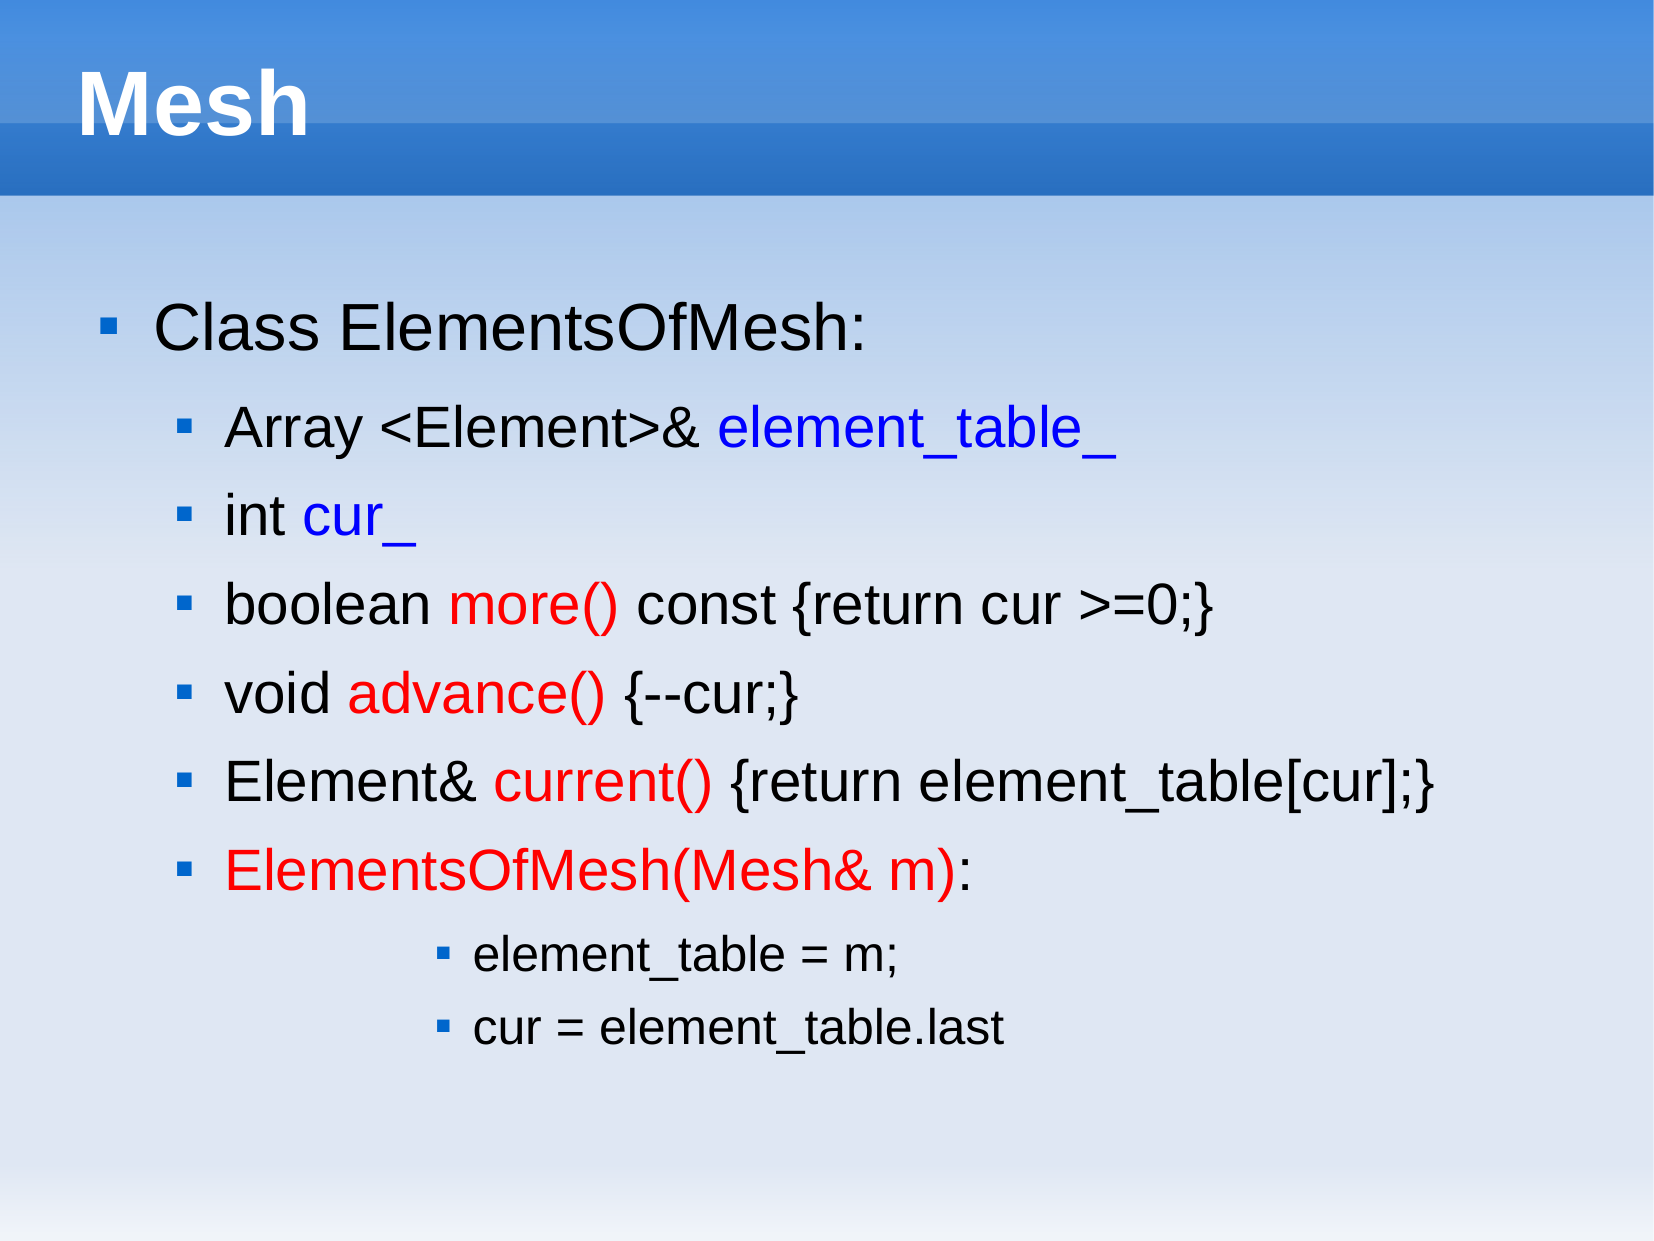

# Mesh
Class ElementsOfMesh:
Array <Element>& element_table_
int cur_
boolean more() const {return cur >=0;}
void advance() {--cur;}
Element& current() {return element_table[cur];}
ElementsOfMesh(Mesh& m):
element_table = m;
cur = element_table.last